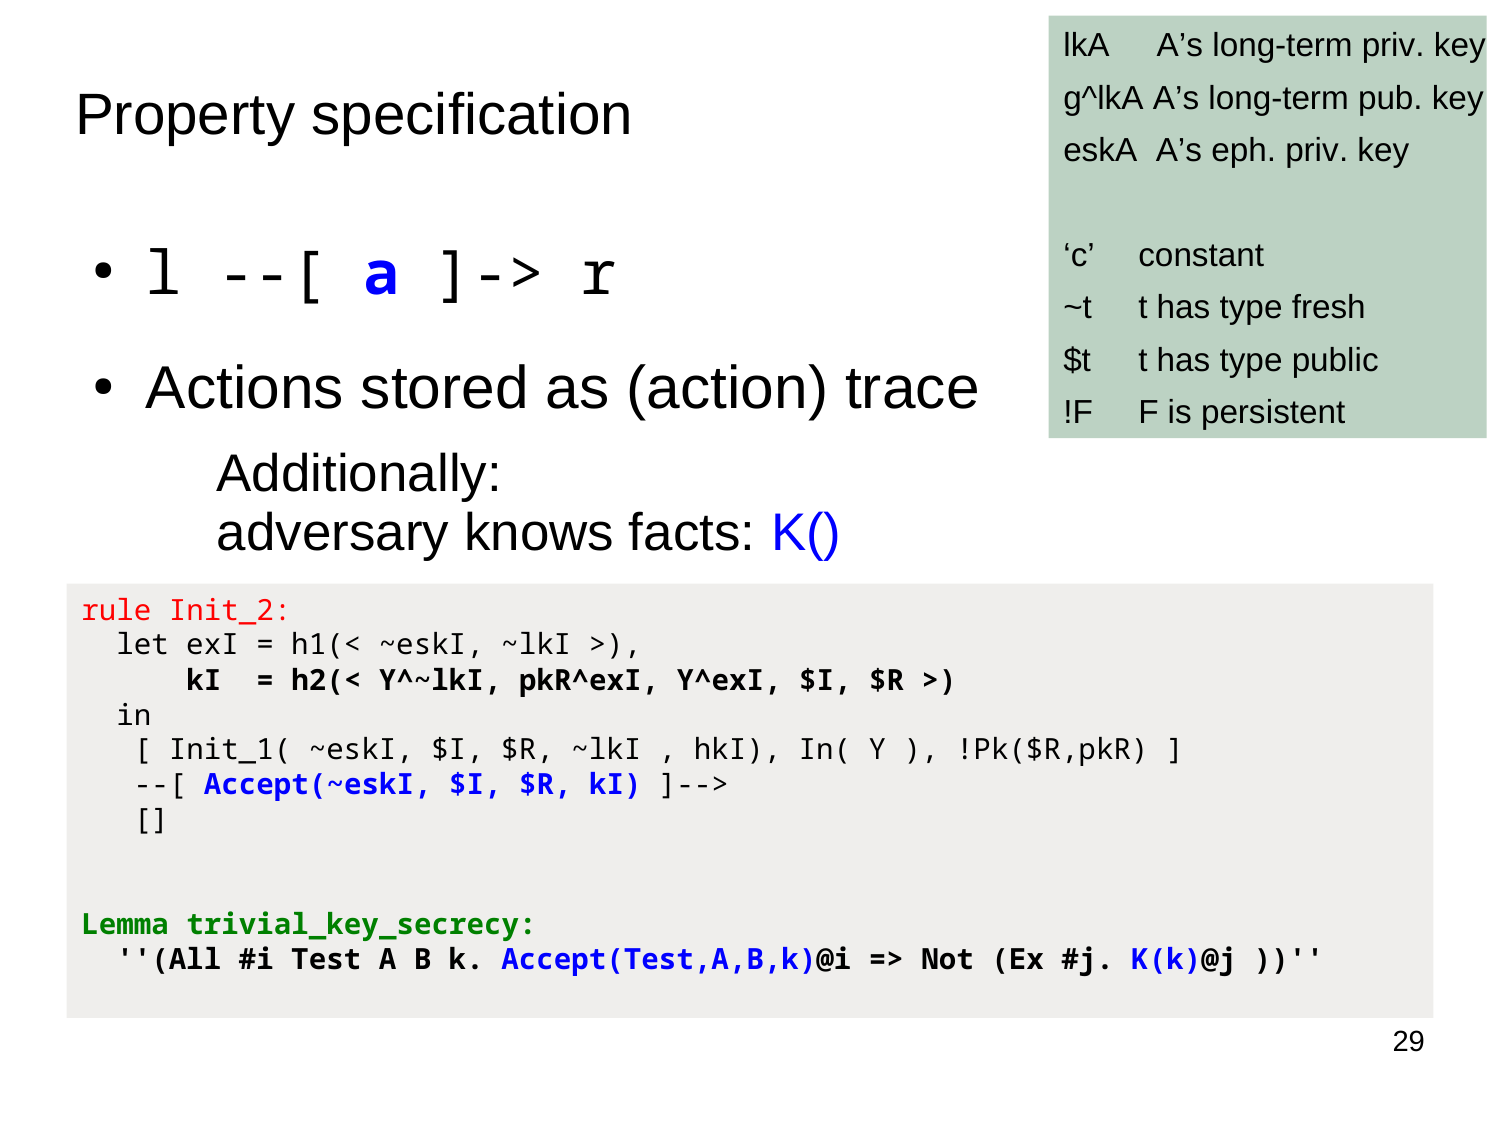

lkA	 A’s long-term priv. key
g^lkA A’s long-term pub. key
eskA A’s eph. priv. key
‘c’	constant
~t	t has type fresh
$t	t has type public
!F	F is persistent
# Property specification
l --[ a ]-> r
Actions stored as (action) trace
Additionally:
adversary knows facts: K()
rule Init_2:
 let exI = h1(< ~eskI, ~lkI >),
 kI = h2(< Y^~lkI, pkR^exI, Y^exI, $I, $R >)
 in
 [ Init_1( ~eskI, $I, $R, ~lkI , hkI), In( Y ), !Pk($R,pkR) ]
 --[ Accept(~eskI, $I, $R, kI) ]-->
 []
Lemma trivial_key_secrecy:
 ''(All #i Test A B k. Accept(Test,A,B,k)@i => Not (Ex #j. K(k)@j ))''
29